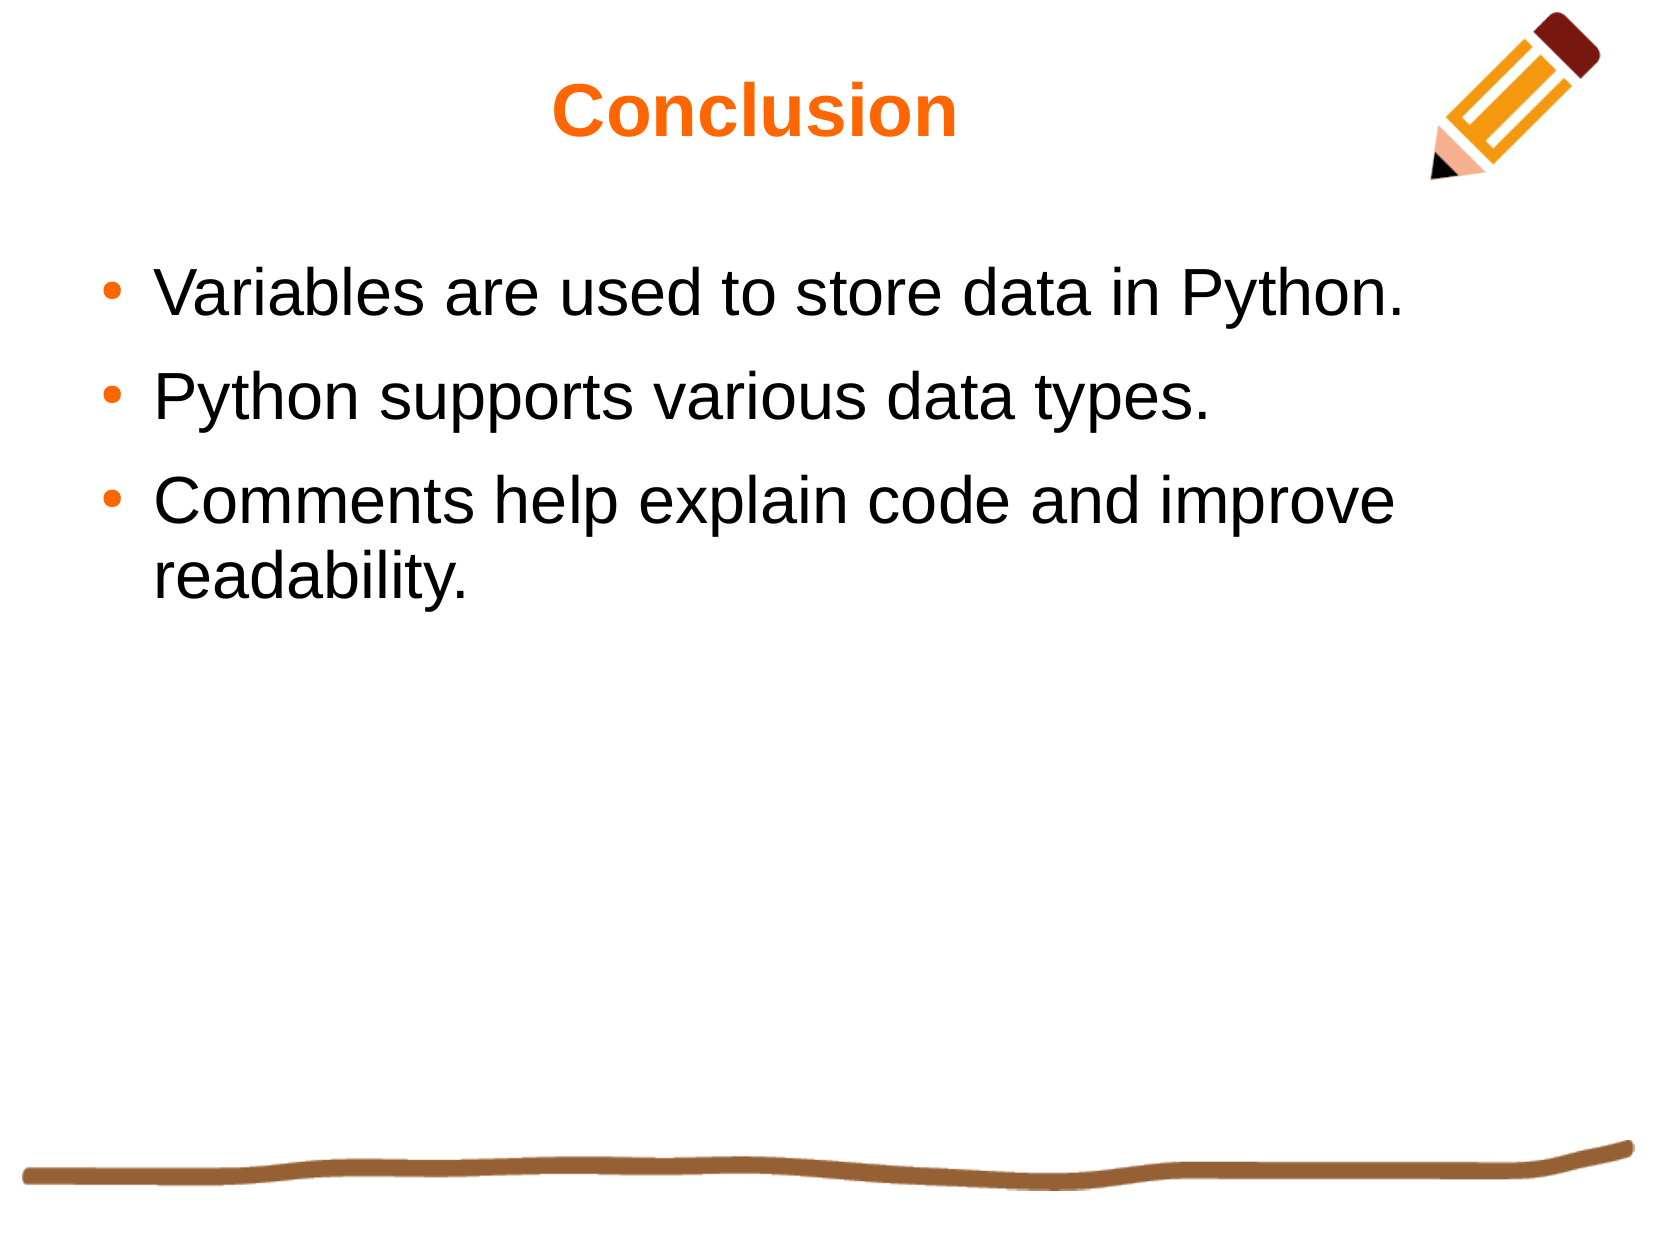

# Conclusion
Variables are used to store data in Python.
Python supports various data types.
Comments help explain code and improve readability.